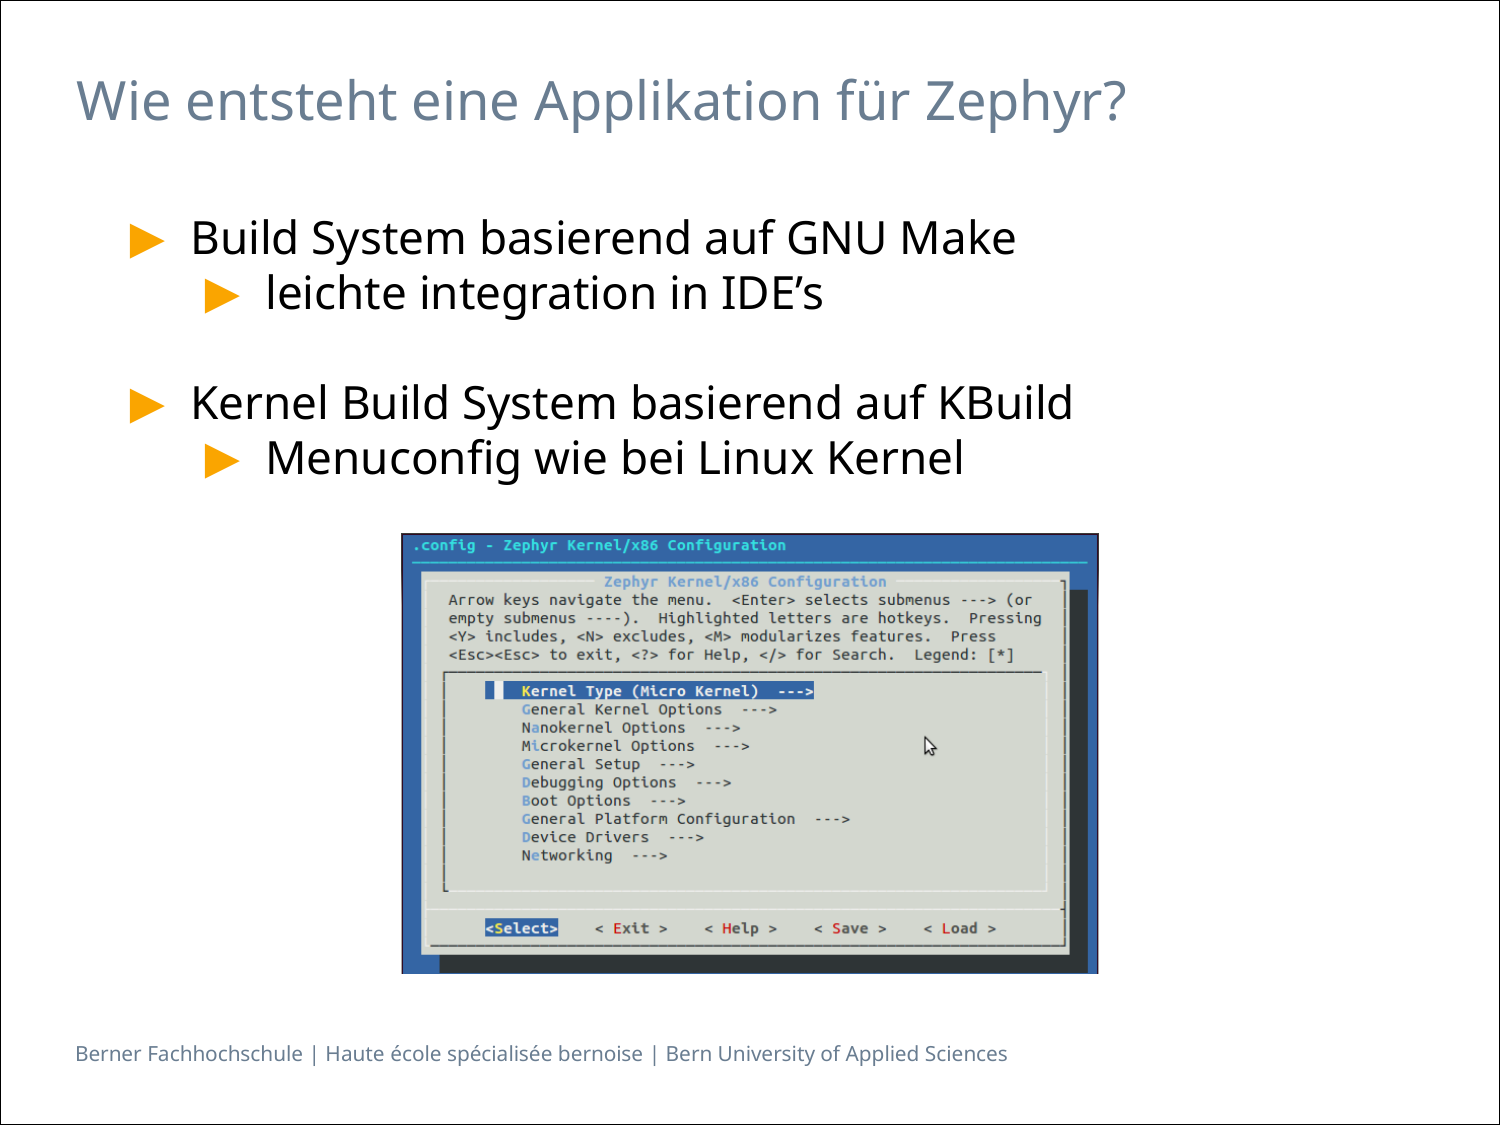

# Wie entsteht eine Applikation für Zephyr?
Build System basierend auf GNU Make
leichte integration in IDE’s
Kernel Build System basierend auf KBuild
Menuconfig wie bei Linux Kernel